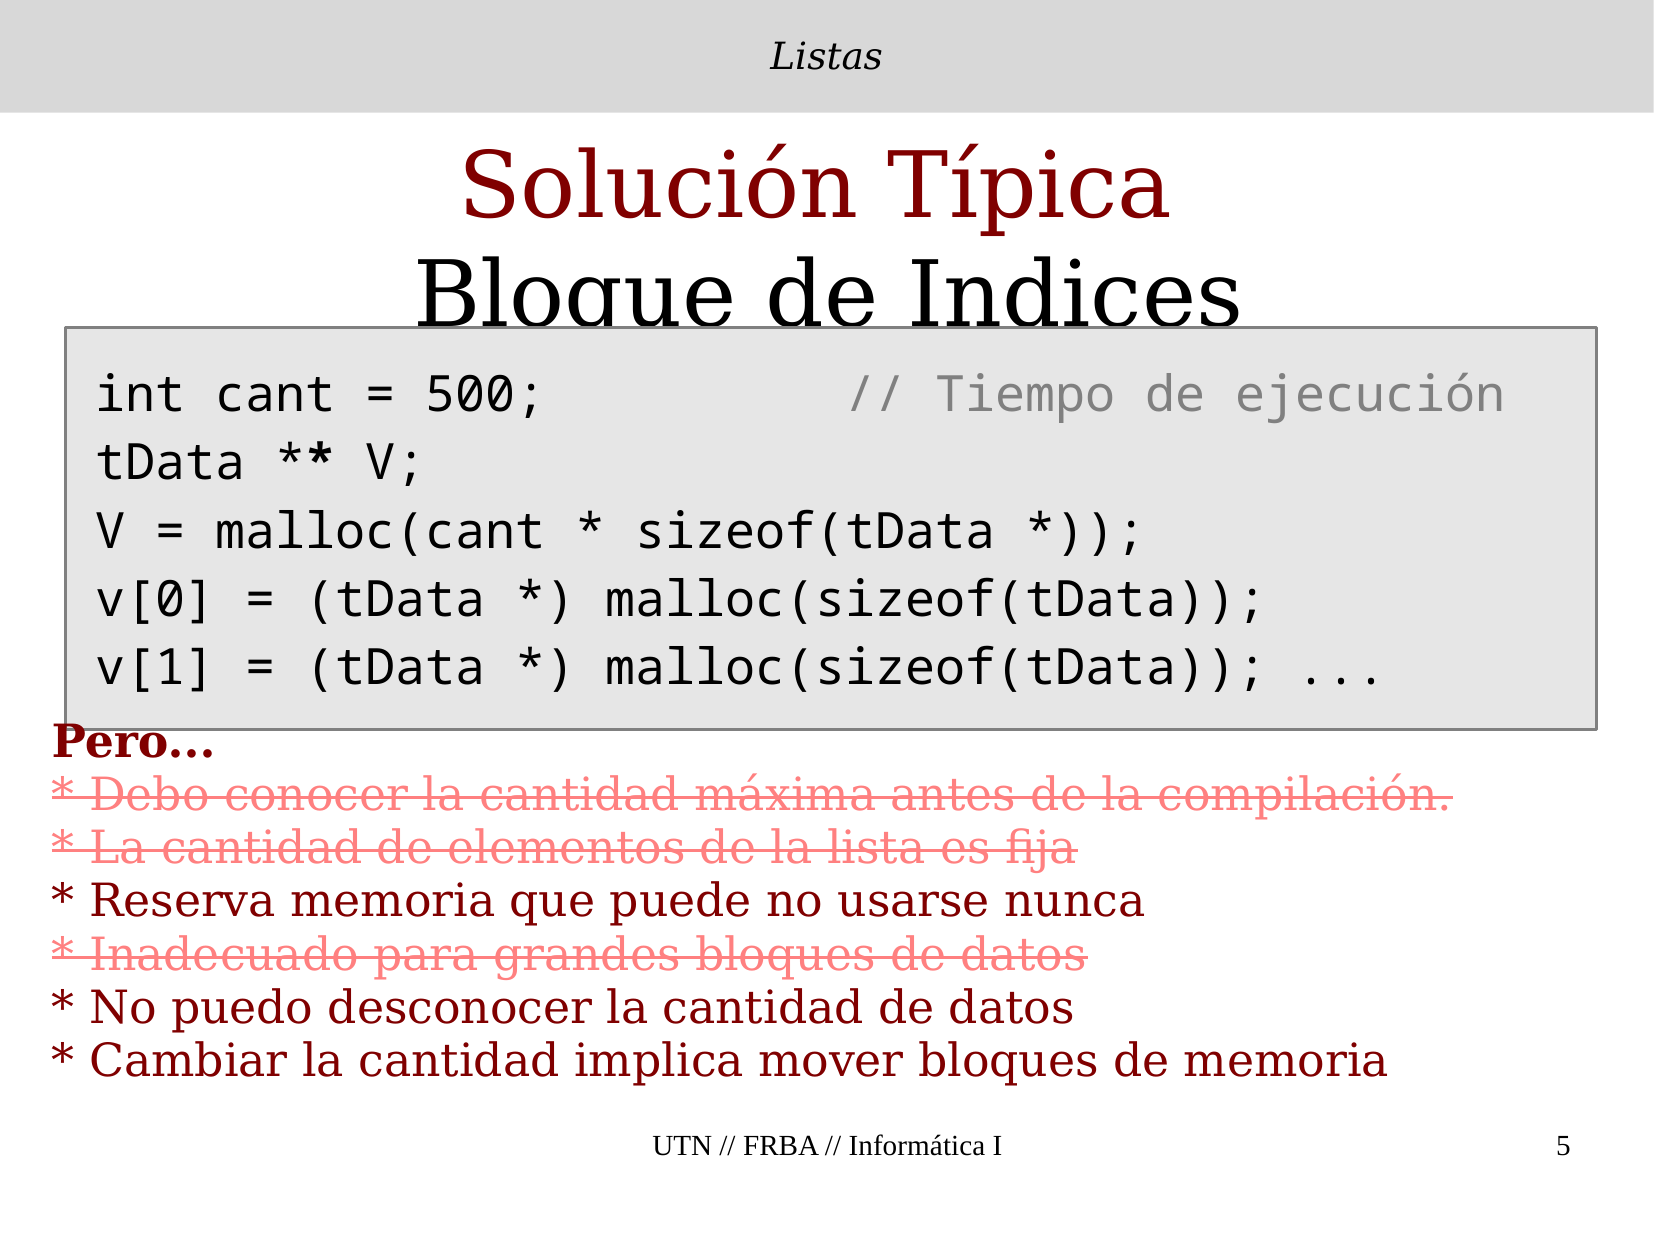

Listas
# Solución Típica
Bloque de Indices
int cant = 500;				// Tiempo de ejecución
tData ** V;
V = malloc(cant * sizeof(tData *));
v[0] = (tData *) malloc(sizeof(tData));
v[1] = (tData *) malloc(sizeof(tData)); ...
Pero...
* Debo conocer la cantidad máxima antes de la compilación.
* La cantidad de elementos de la lista es fija
* Reserva memoria que puede no usarse nunca
* Inadecuado para grandes bloques de datos
* No puedo desconocer la cantidad de datos
* Cambiar la cantidad implica mover bloques de memoria
UTN // FRBA // Informática I
5